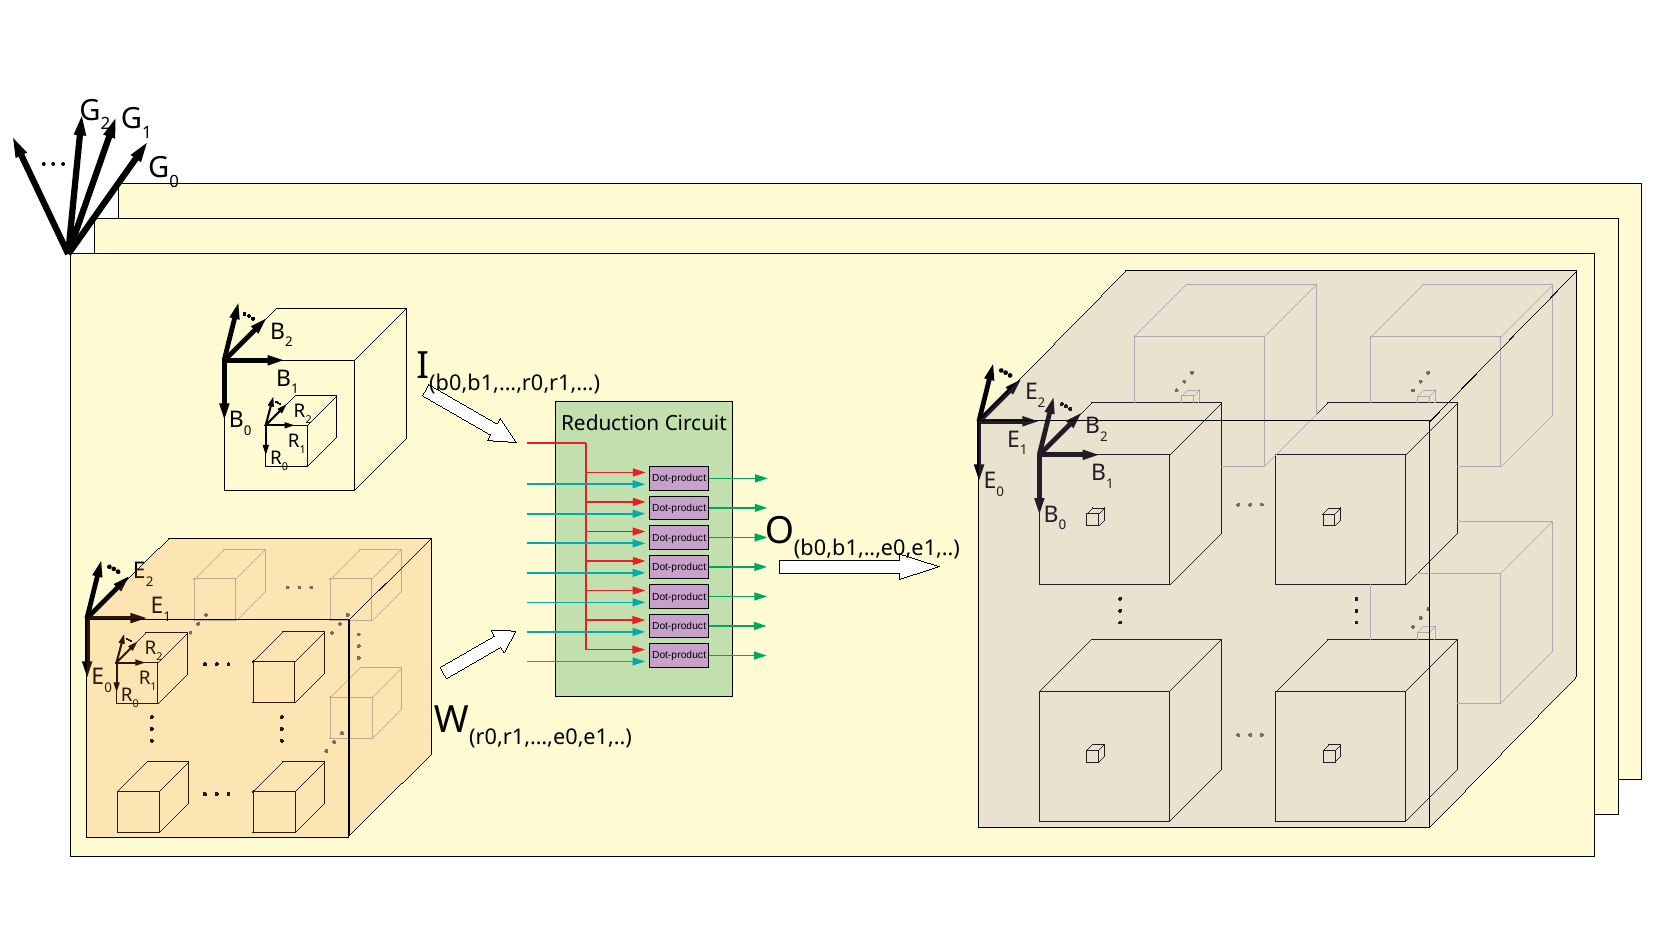

G2
G1
G0
B2
I(b0,b1,...,r0,r1,…)
B1
E2
E1
E0
R2
R1
R0
B0
Reduction Circuit
B2
E2
E1
E0
B1
Dot-product
B0
Dot-product
O(b0,b1,..,e0,e1,..)
Dot-product
E2
E1
E0
Dot-product
Dot-product
Dot-product
R2
Dot-product
R1
R0
W(r0,r1,…,e0,e1,..)